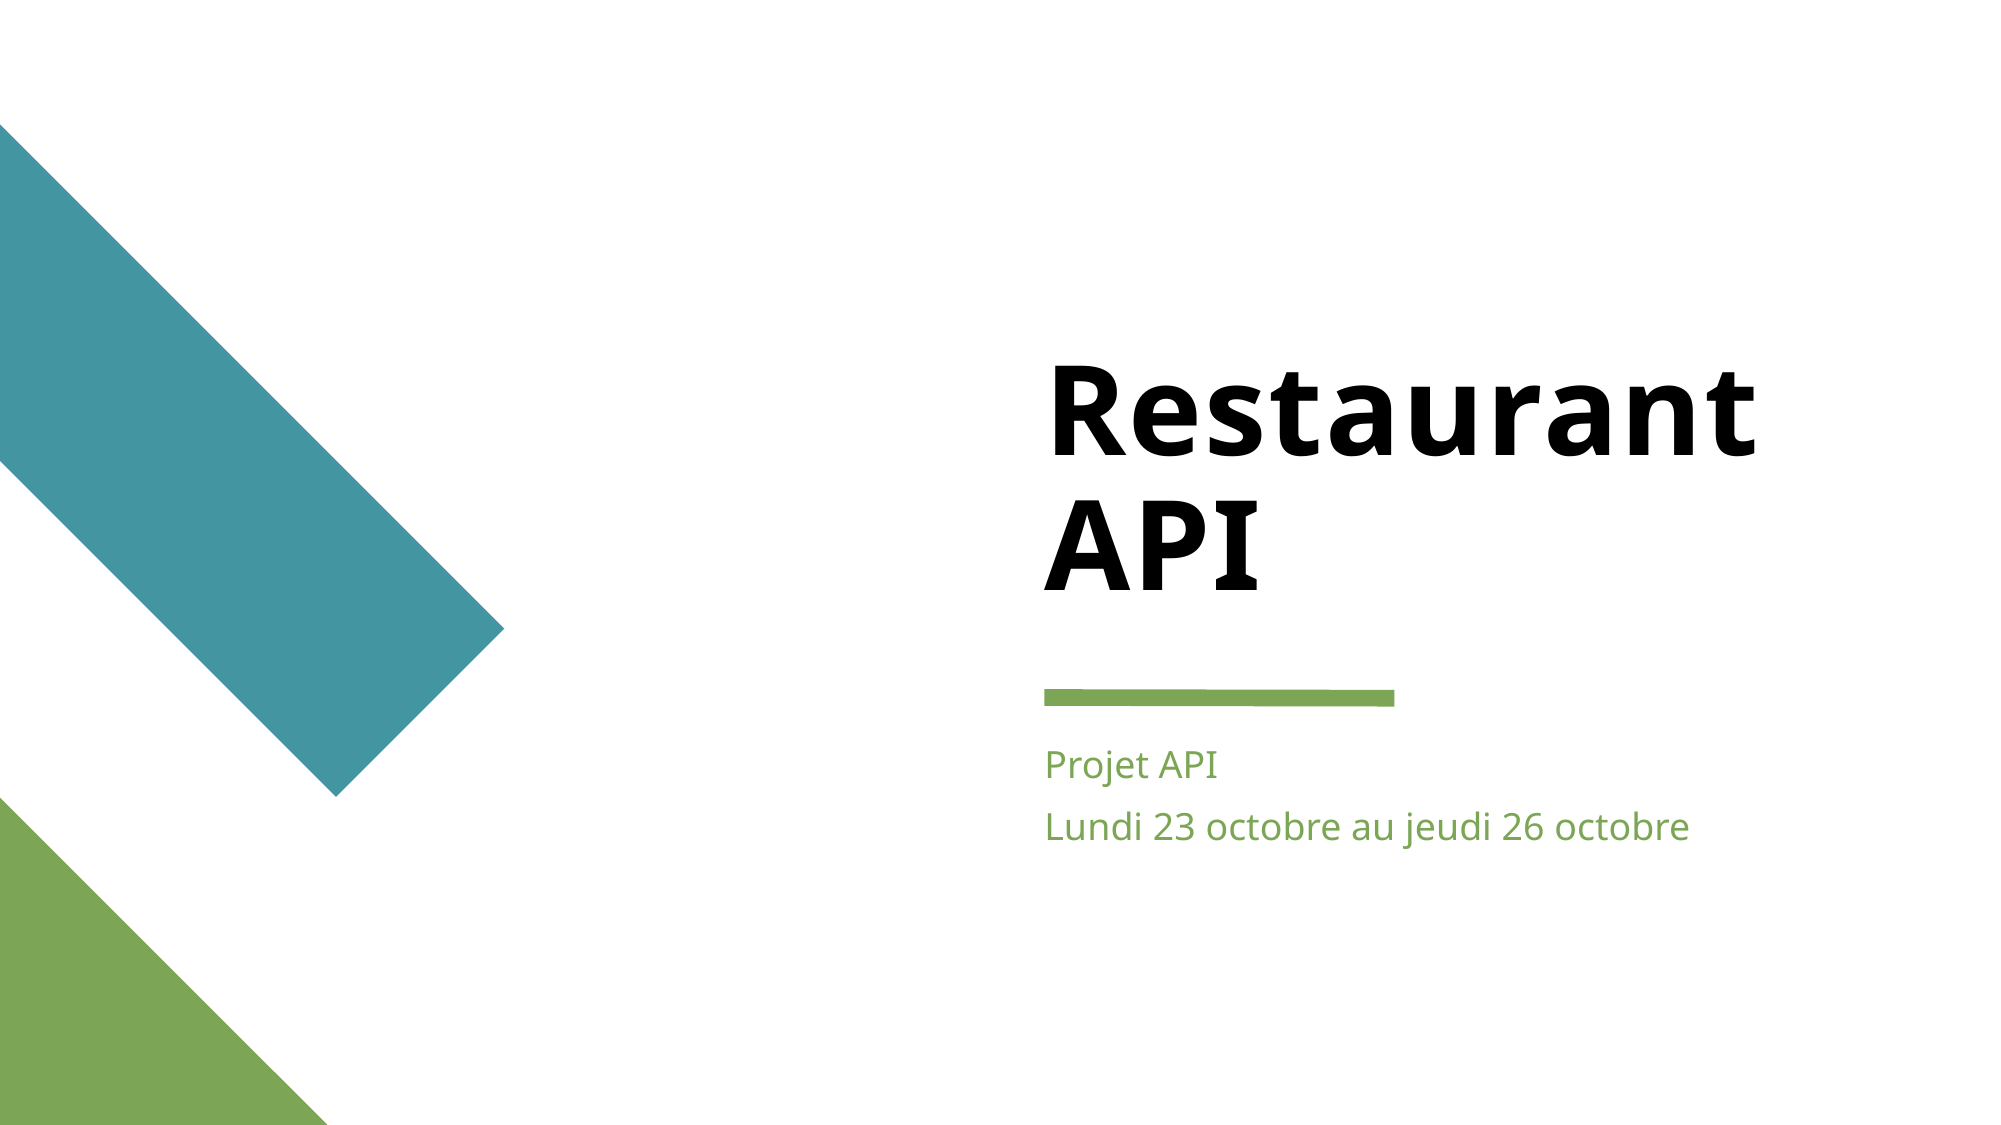

# Restaurant API
Projet API
Lundi 23 octobre au jeudi 26 octobre